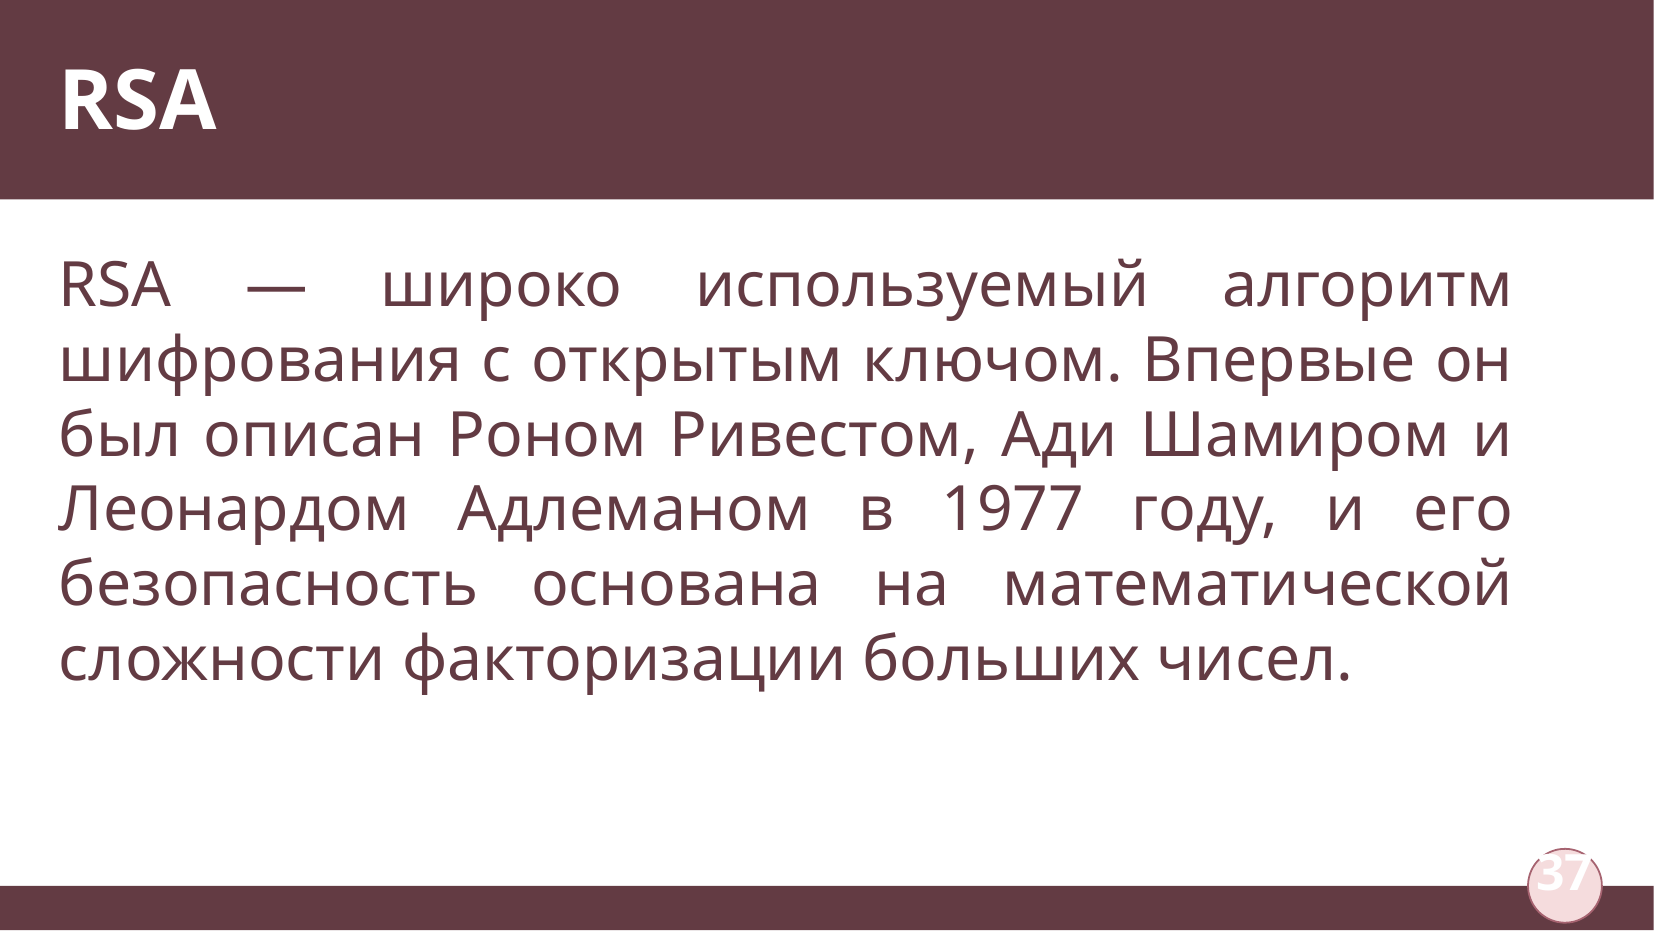

# RSA
RSA — широко используемый алгоритм шифрования с открытым ключом. Впервые он был описан Роном Ривестом, Ади Шамиром и Леонардом Адлеманом в 1977 году, и его безопасность основана на математической сложности факторизации больших чисел.